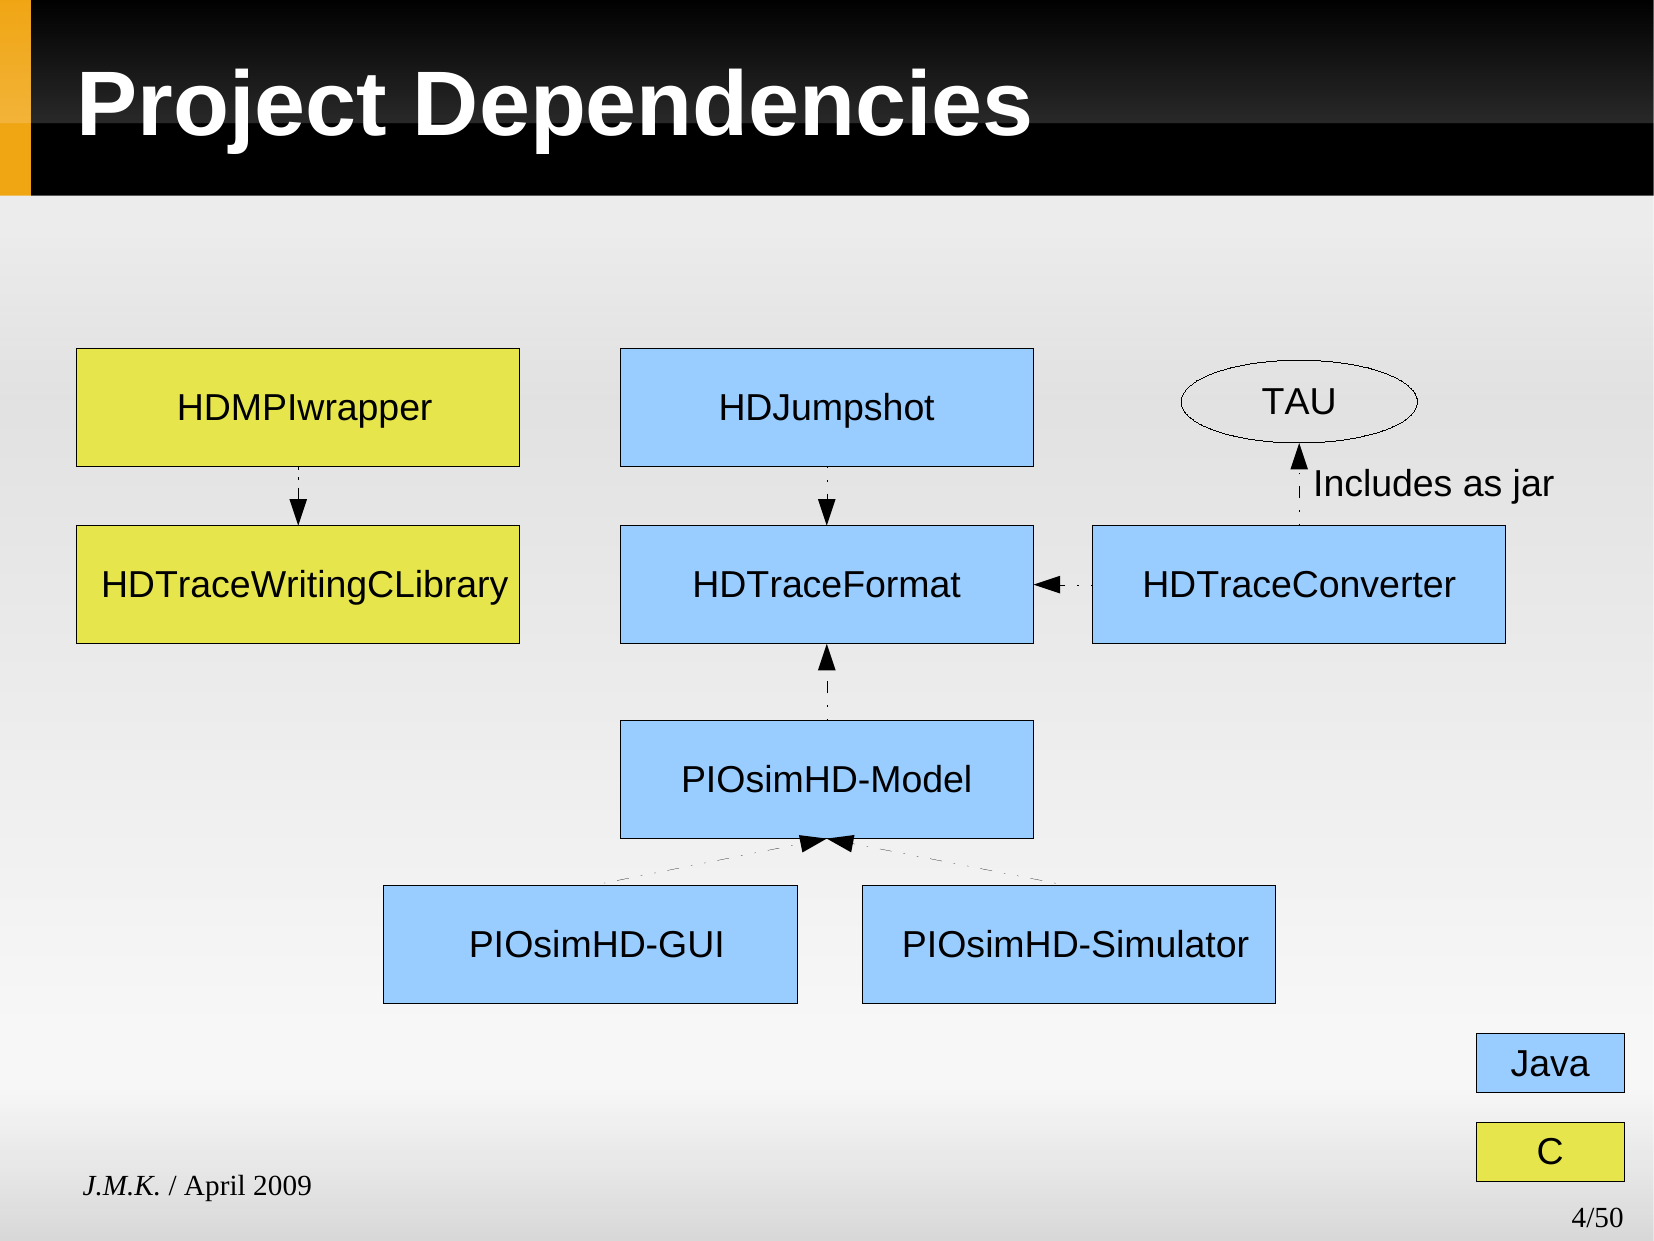

# Project Dependencies
HDMPIwrapper
HDJumpshot
TAU
Includes as jar
HDTraceWritingCLibrary
HDTraceFormat
HDTraceConverter
HDTraceConverter
PIOsimHD-Model
PIOsimHD-GUI
PIOsimHD-Simulator
Java
C